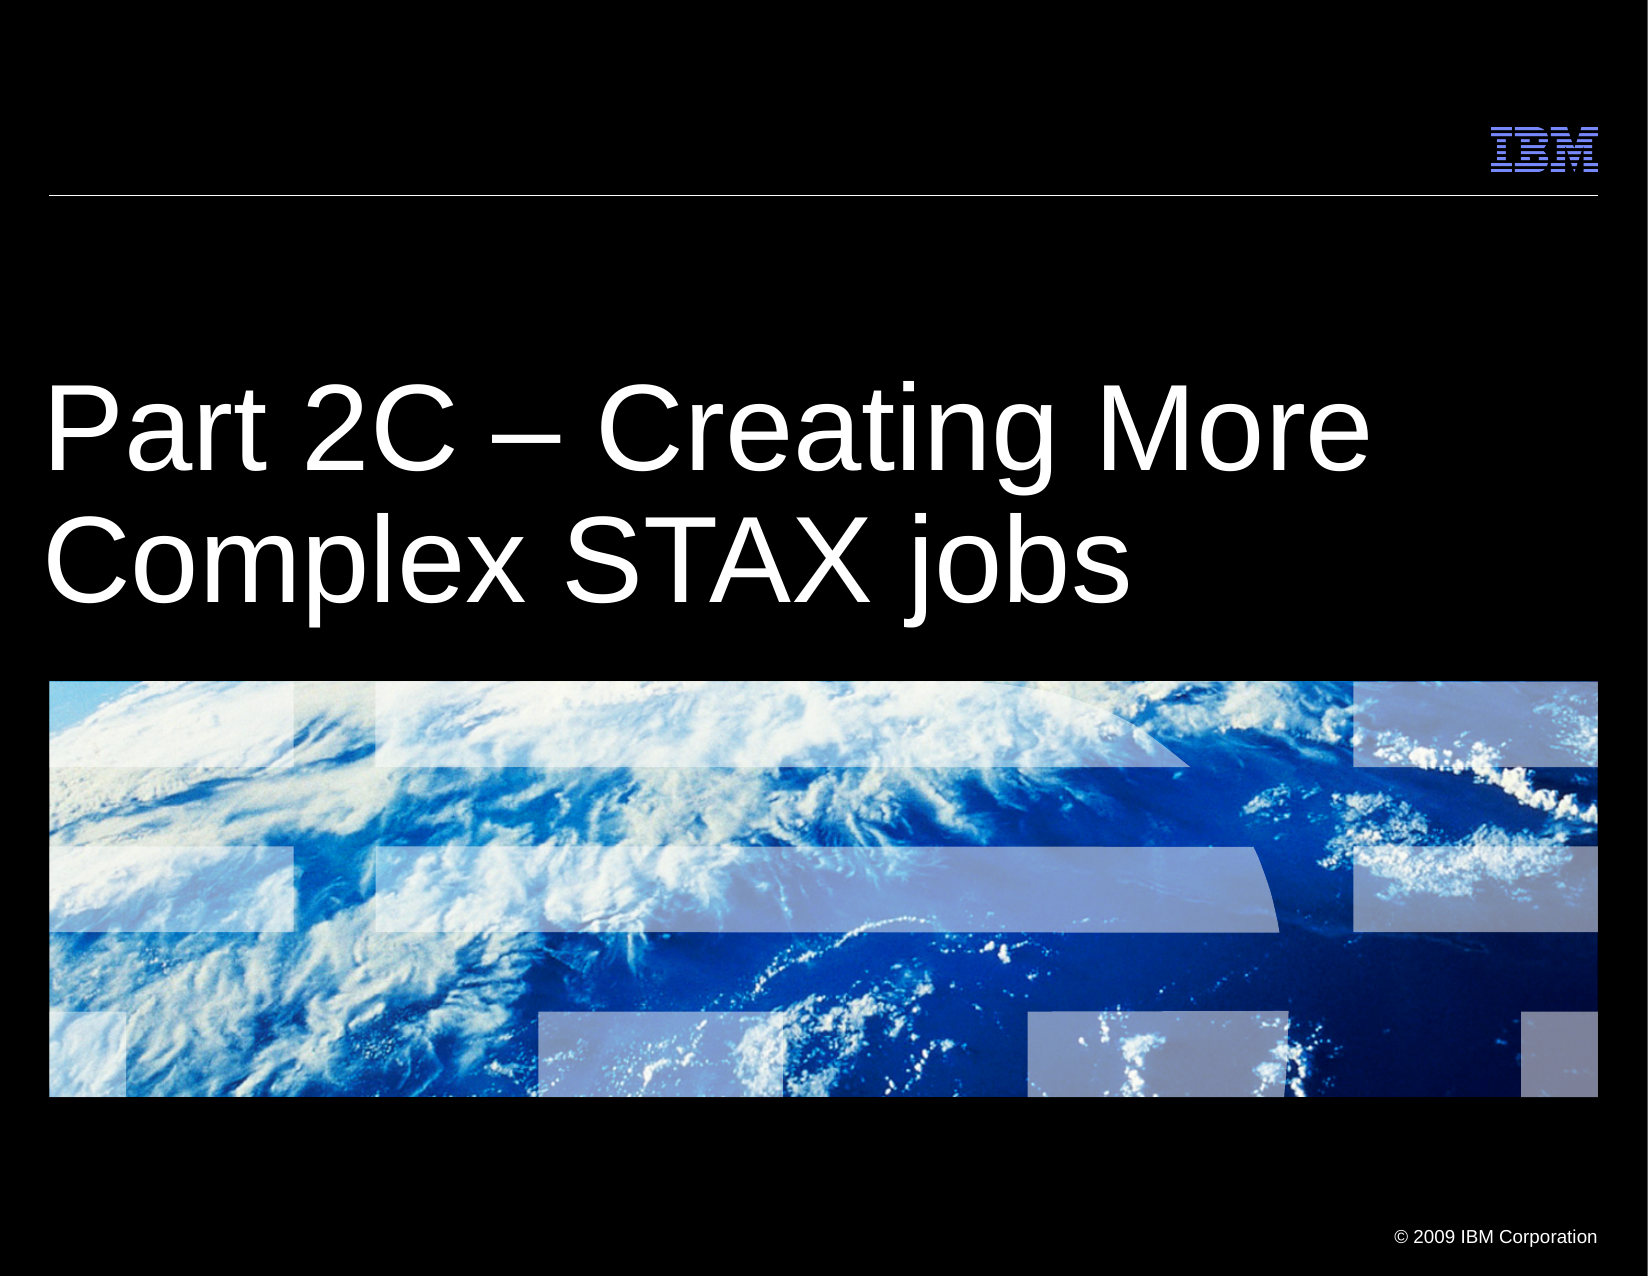

# Part 2C – Creating More Complex STAX jobs